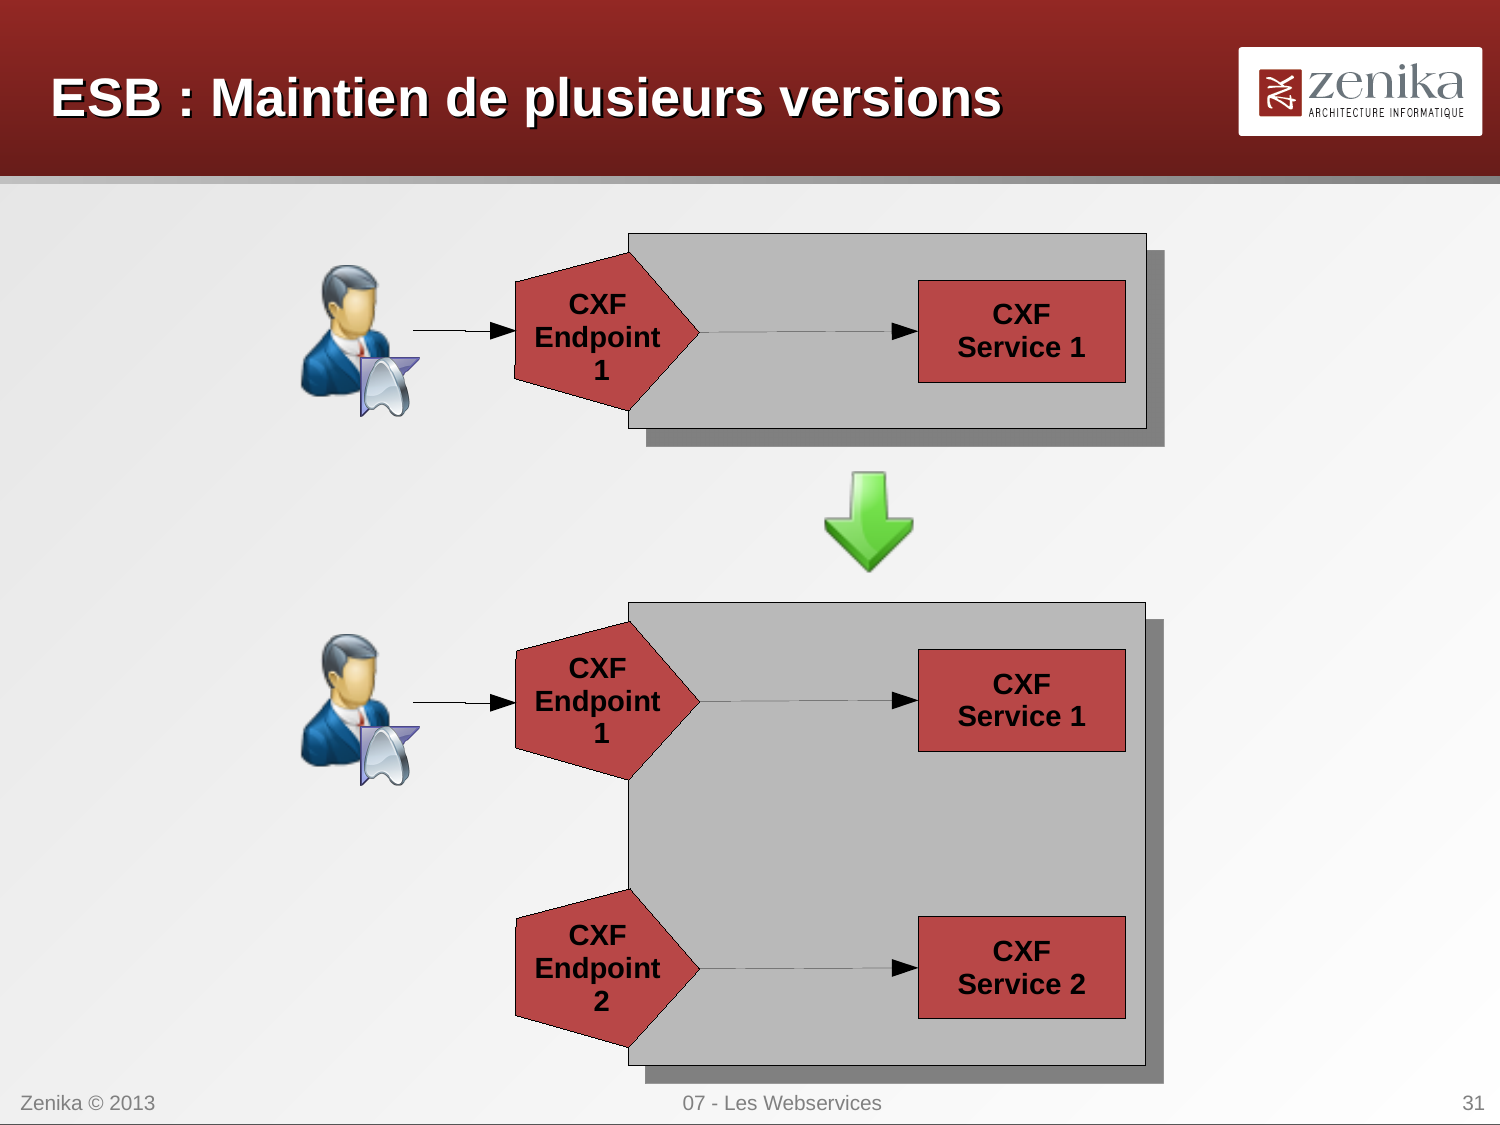

# ESB : Maintien de plusieurs versions
CXF
Service 1
CXF
Endpoint
 1
CXF
Endpoint
 1
CXF
Service 1
CXF
Endpoint
 2
CXF
Service 2